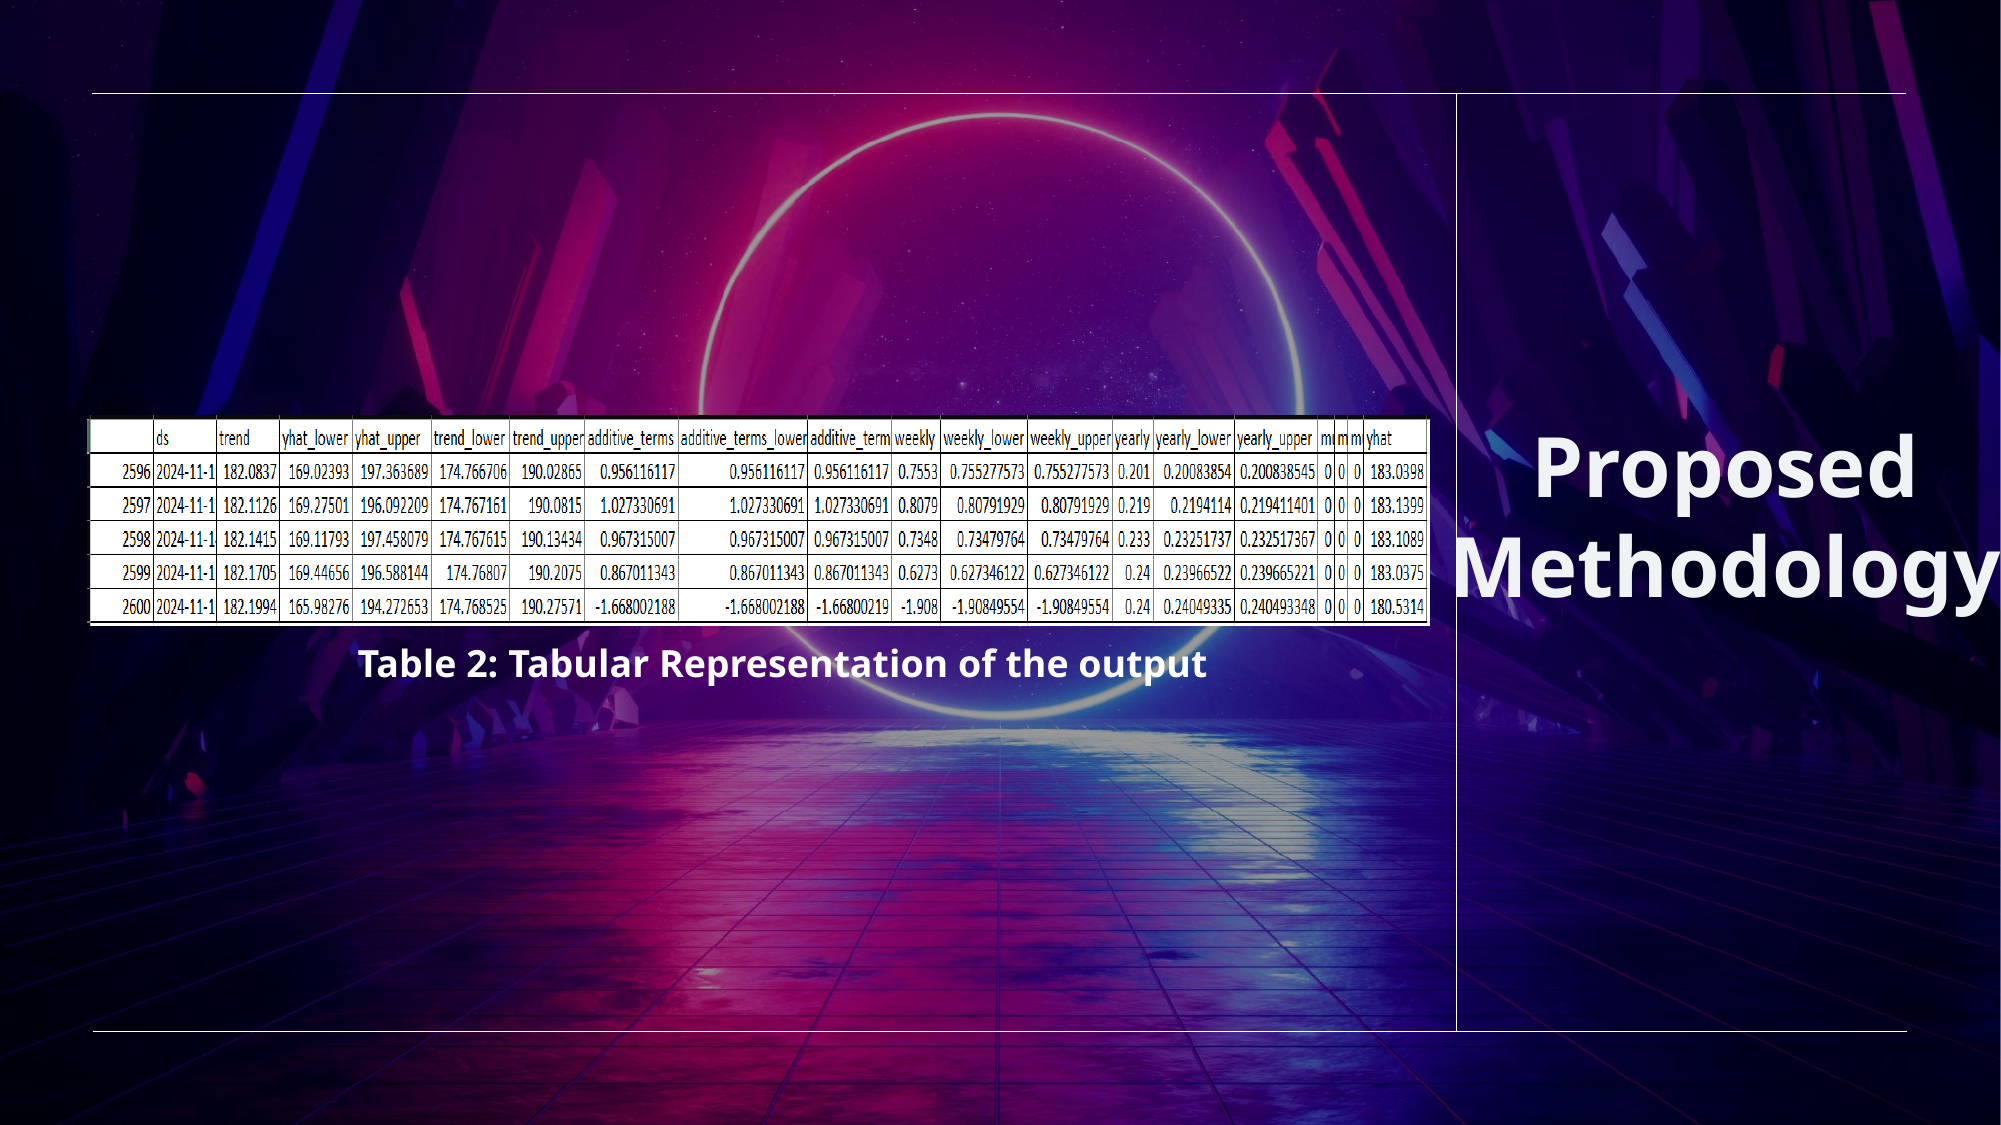

Proposed Methodology
Table 2: Tabular Representation of the output